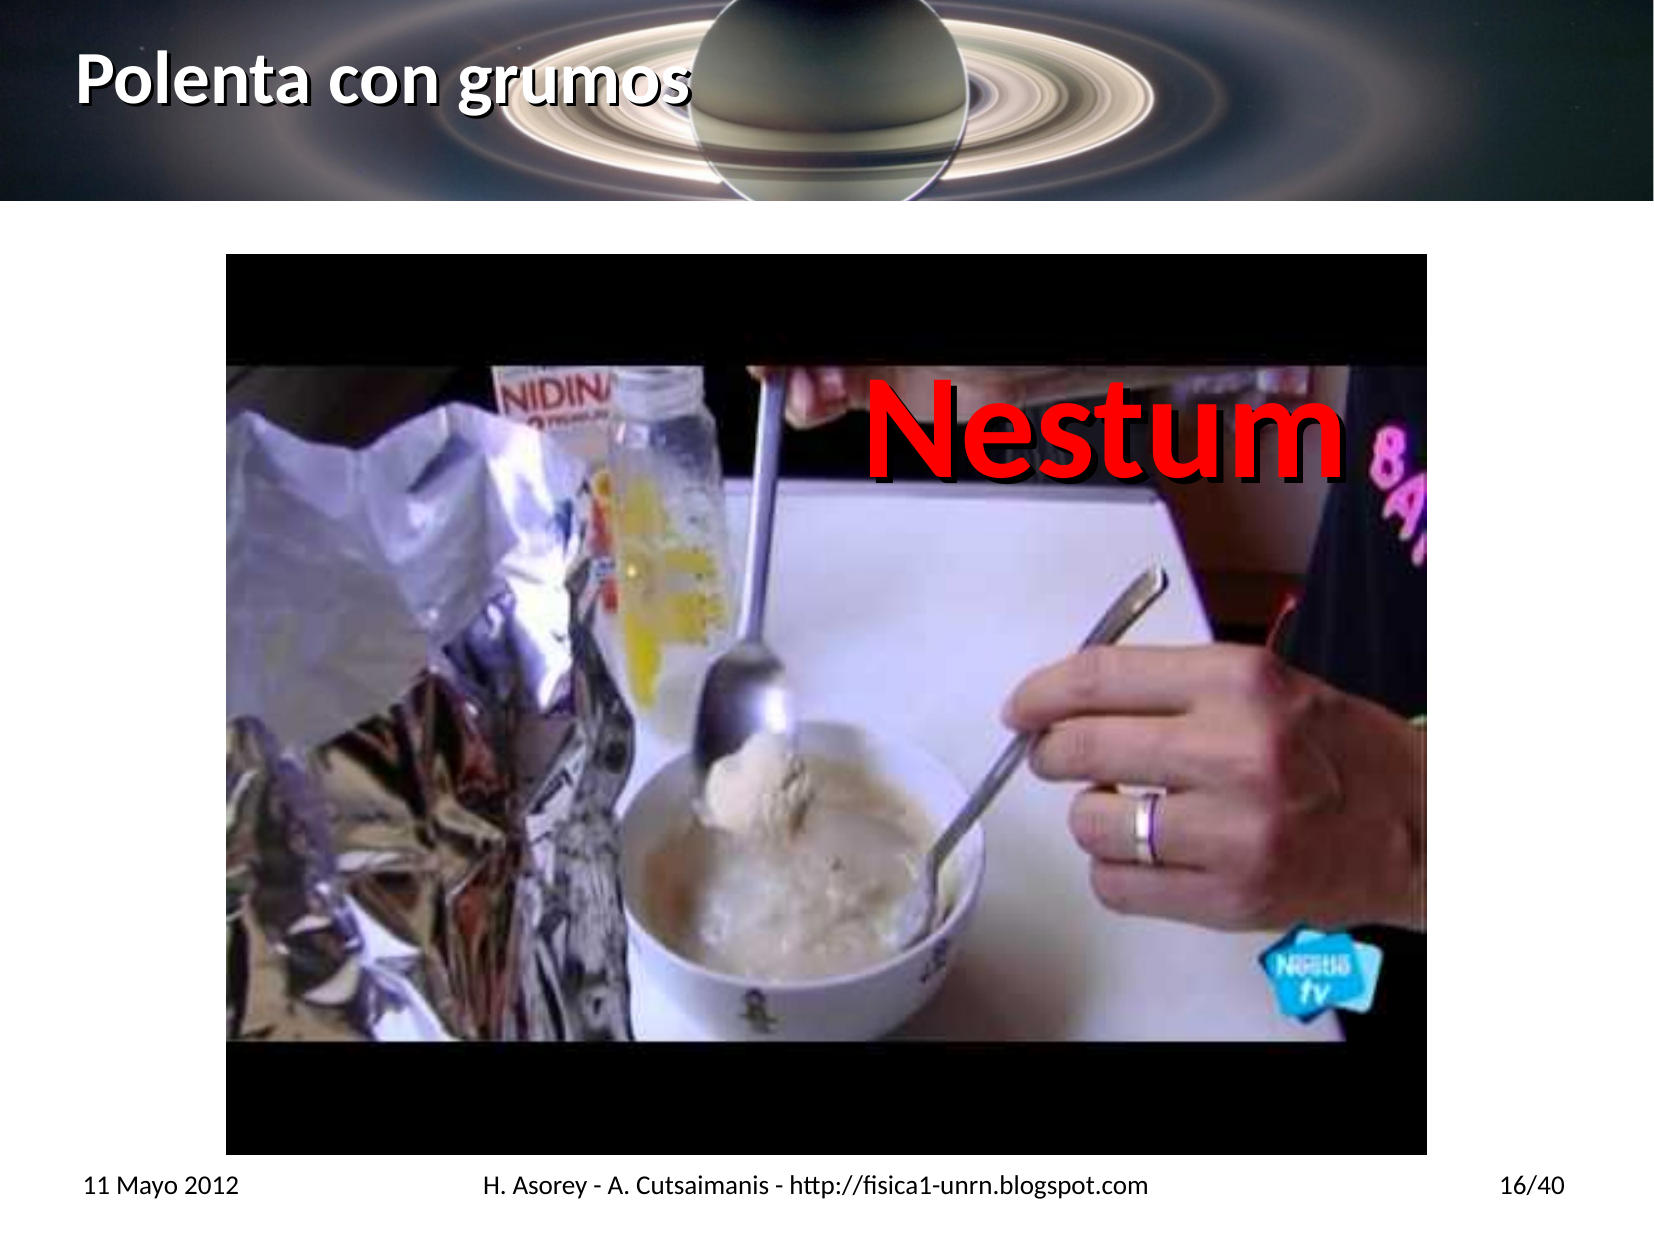

# Polenta con grumos
Nestum
11 Mayo 2012
H. Asorey - A. Cutsaimanis - http://fisica1-unrn.blogspot.com
16